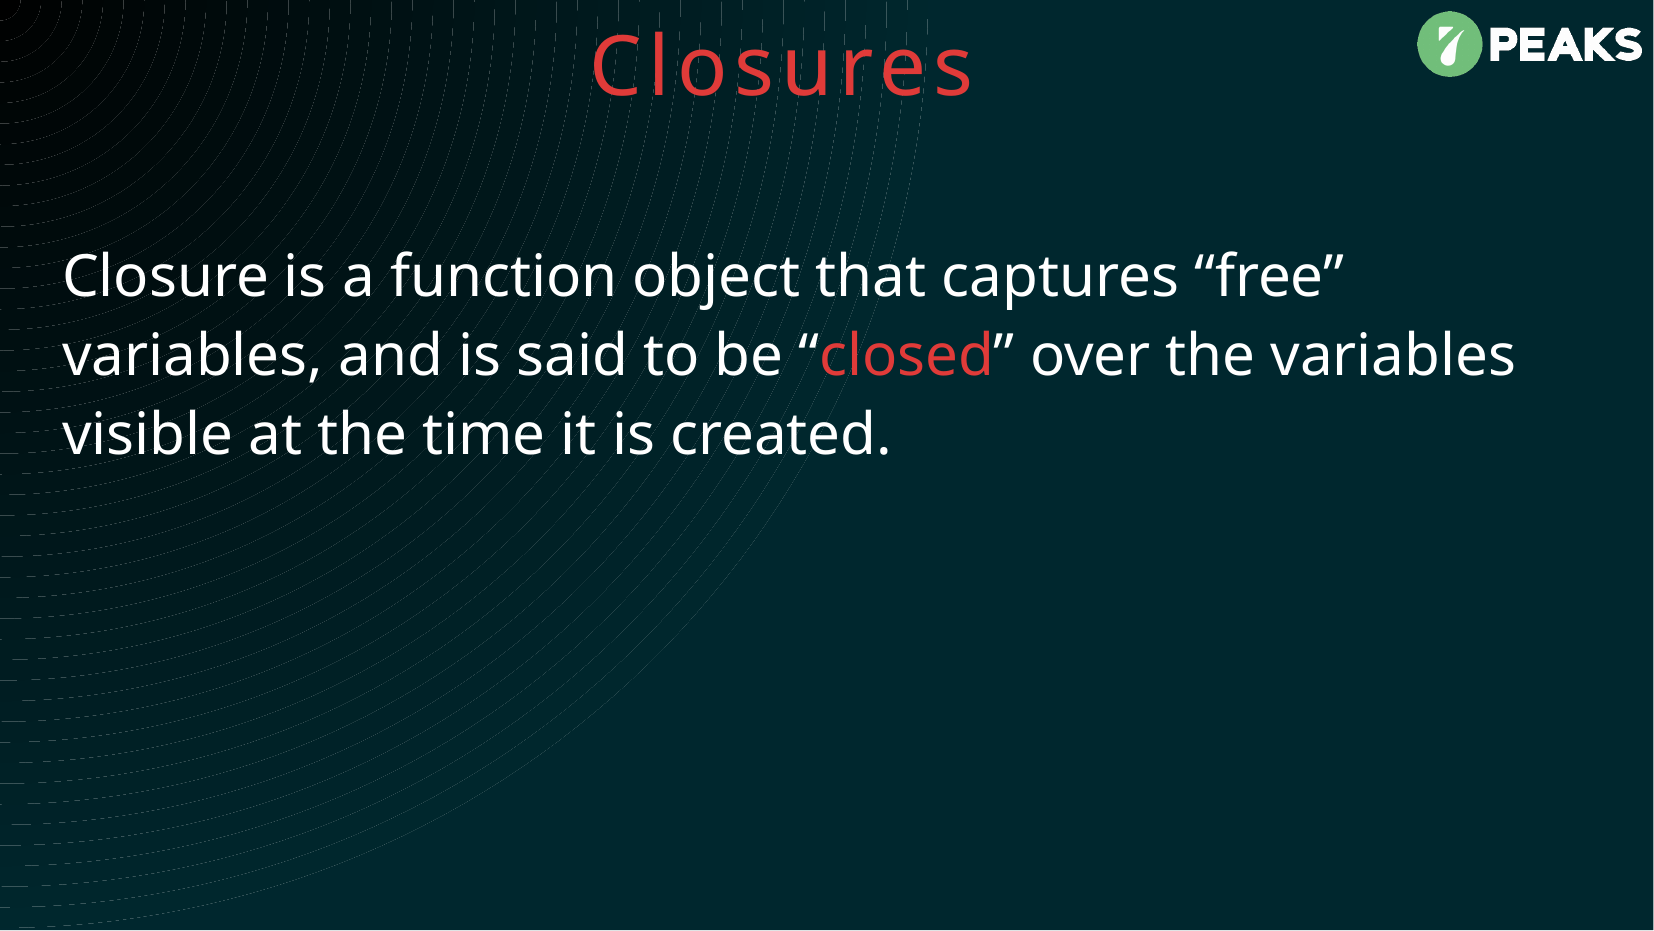

Closures
Closure is a function object that captures “free” variables, and is said to be “closed” over the variables visible at the time it is created.